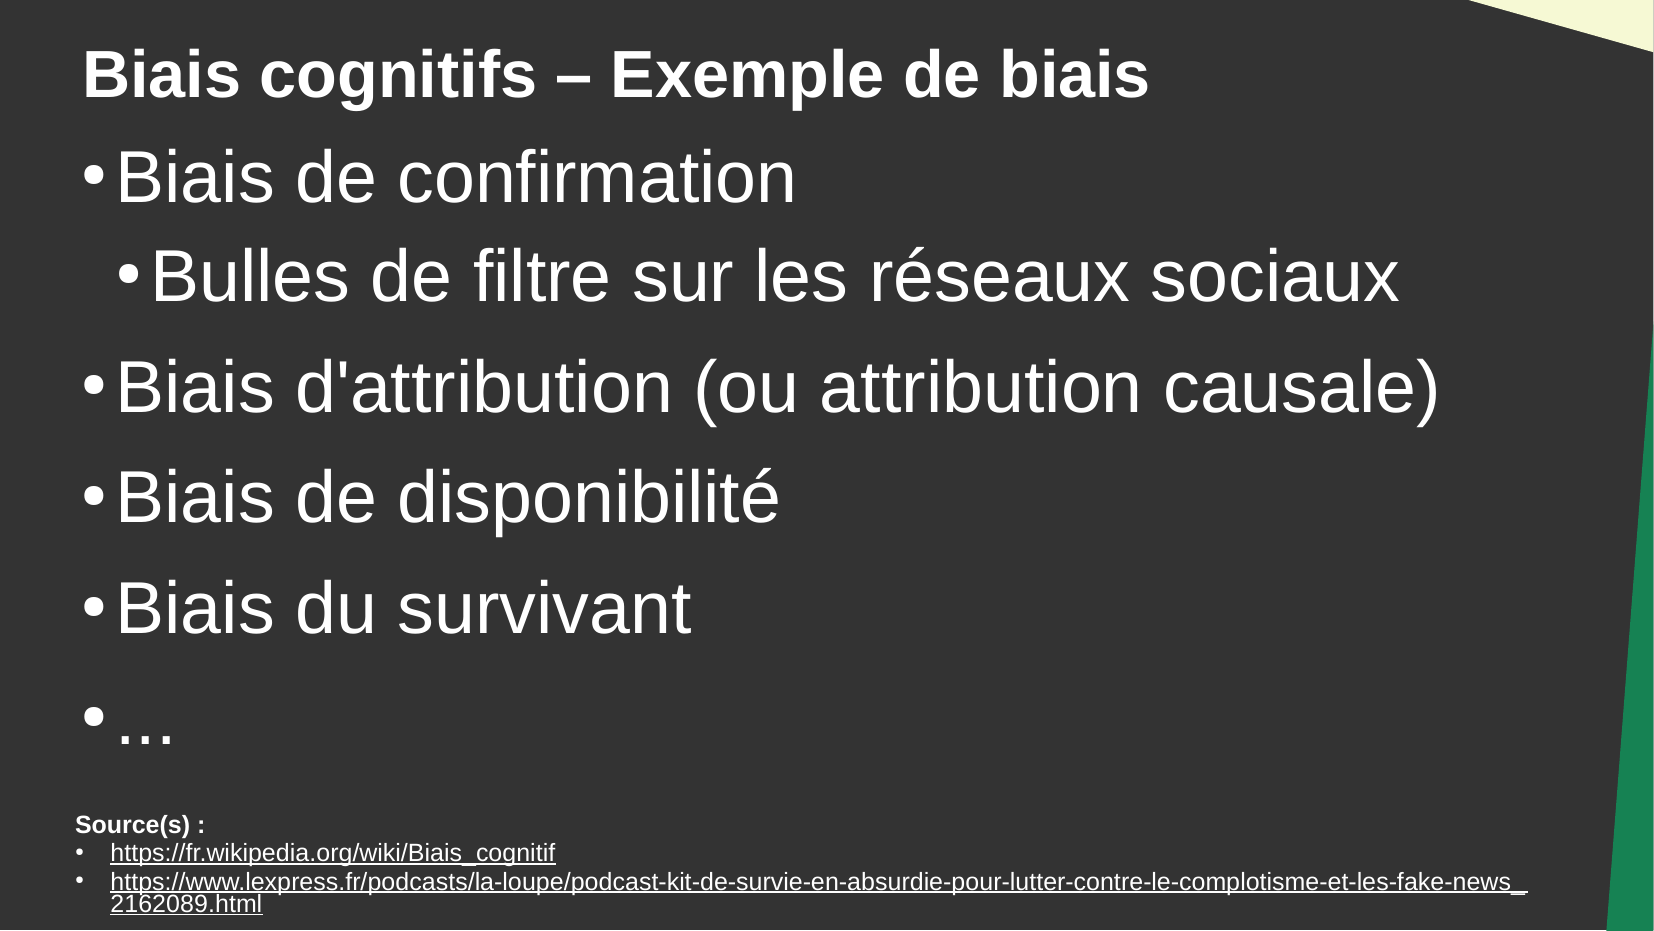

# Biais cognitifs – Exemple de biais
Biais de confirmation
Bulles de filtre sur les réseaux sociaux
Biais d'attribution (ou attribution causale)
Biais de disponibilité
Biais du survivant
...
Source(s) :
https://fr.wikipedia.org/wiki/Biais_cognitif
https://www.lexpress.fr/podcasts/la-loupe/podcast-kit-de-survie-en-absurdie-pour-lutter-contre-le-complotisme-et-les-fake-news_2162089.html